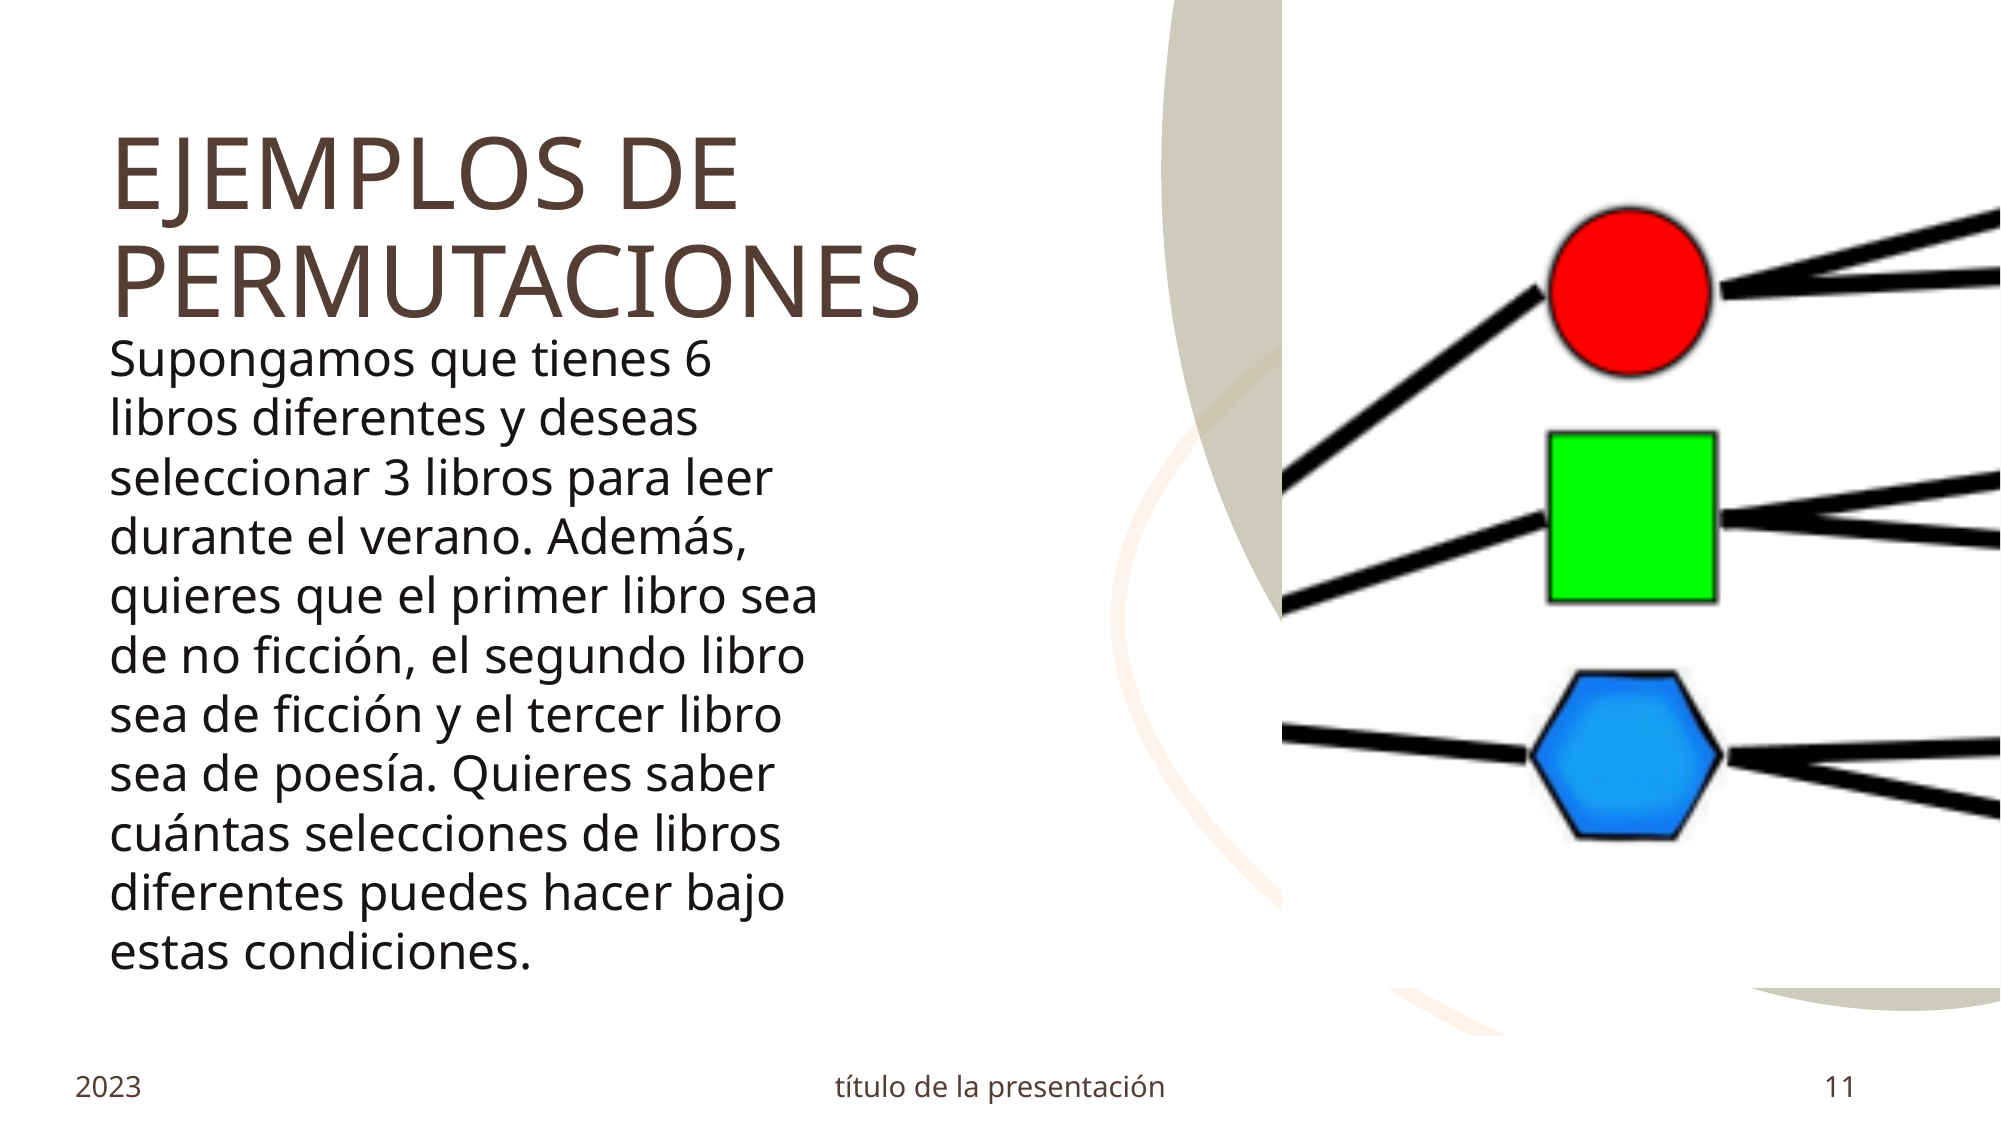

# EJEMPLOS DE PERMUTACIONES
Supongamos que tienes 6 libros diferentes y deseas seleccionar 3 libros para leer durante el verano. Además, quieres que el primer libro sea de no ficción, el segundo libro sea de ficción y el tercer libro sea de poesía. Quieres saber cuántas selecciones de libros diferentes puedes hacer bajo estas condiciones.
2023
título de la presentación